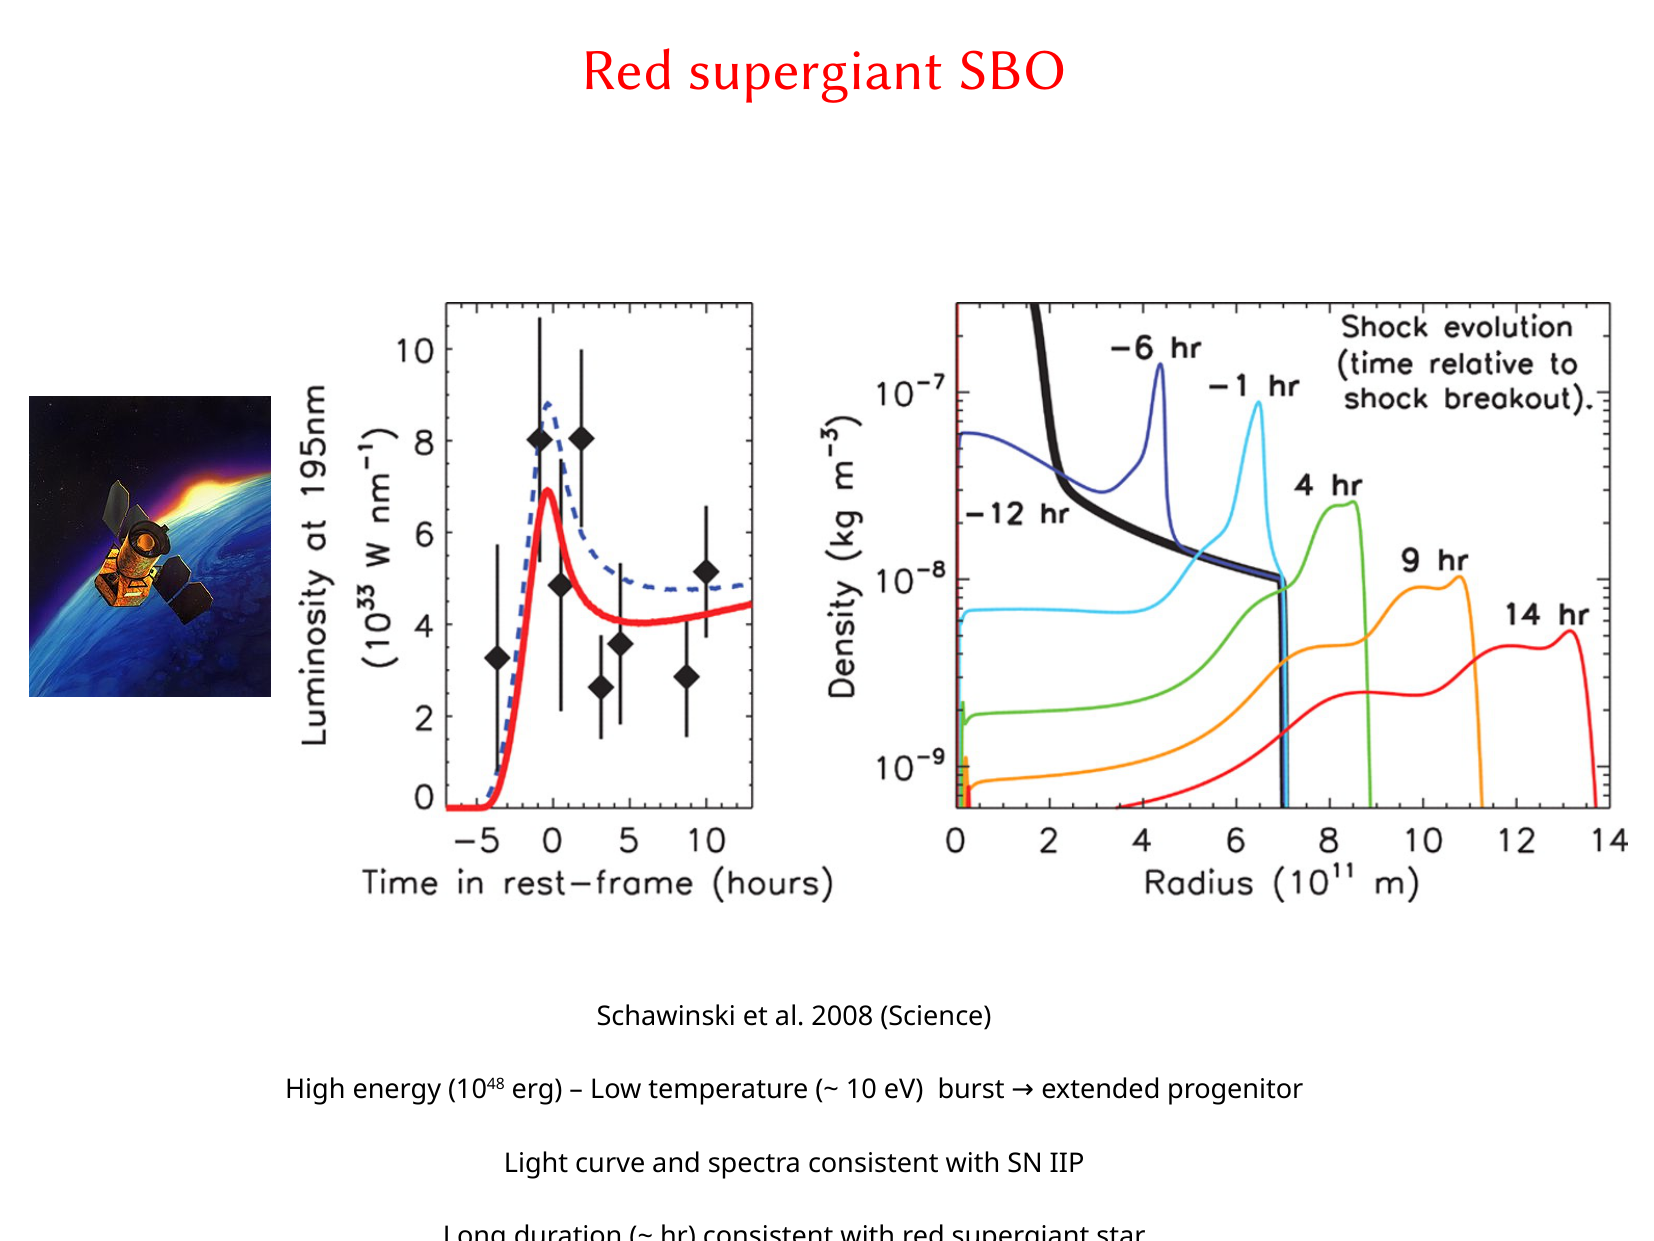

Red supergiant SBO
Schawinski et al. 2008 (Science)
High energy (1048 erg) – Low temperature (~ 10 eV) burst → extended progenitor
Light curve and spectra consistent with SN IIP
Long duration (~ hr) consistent with red supergiant star